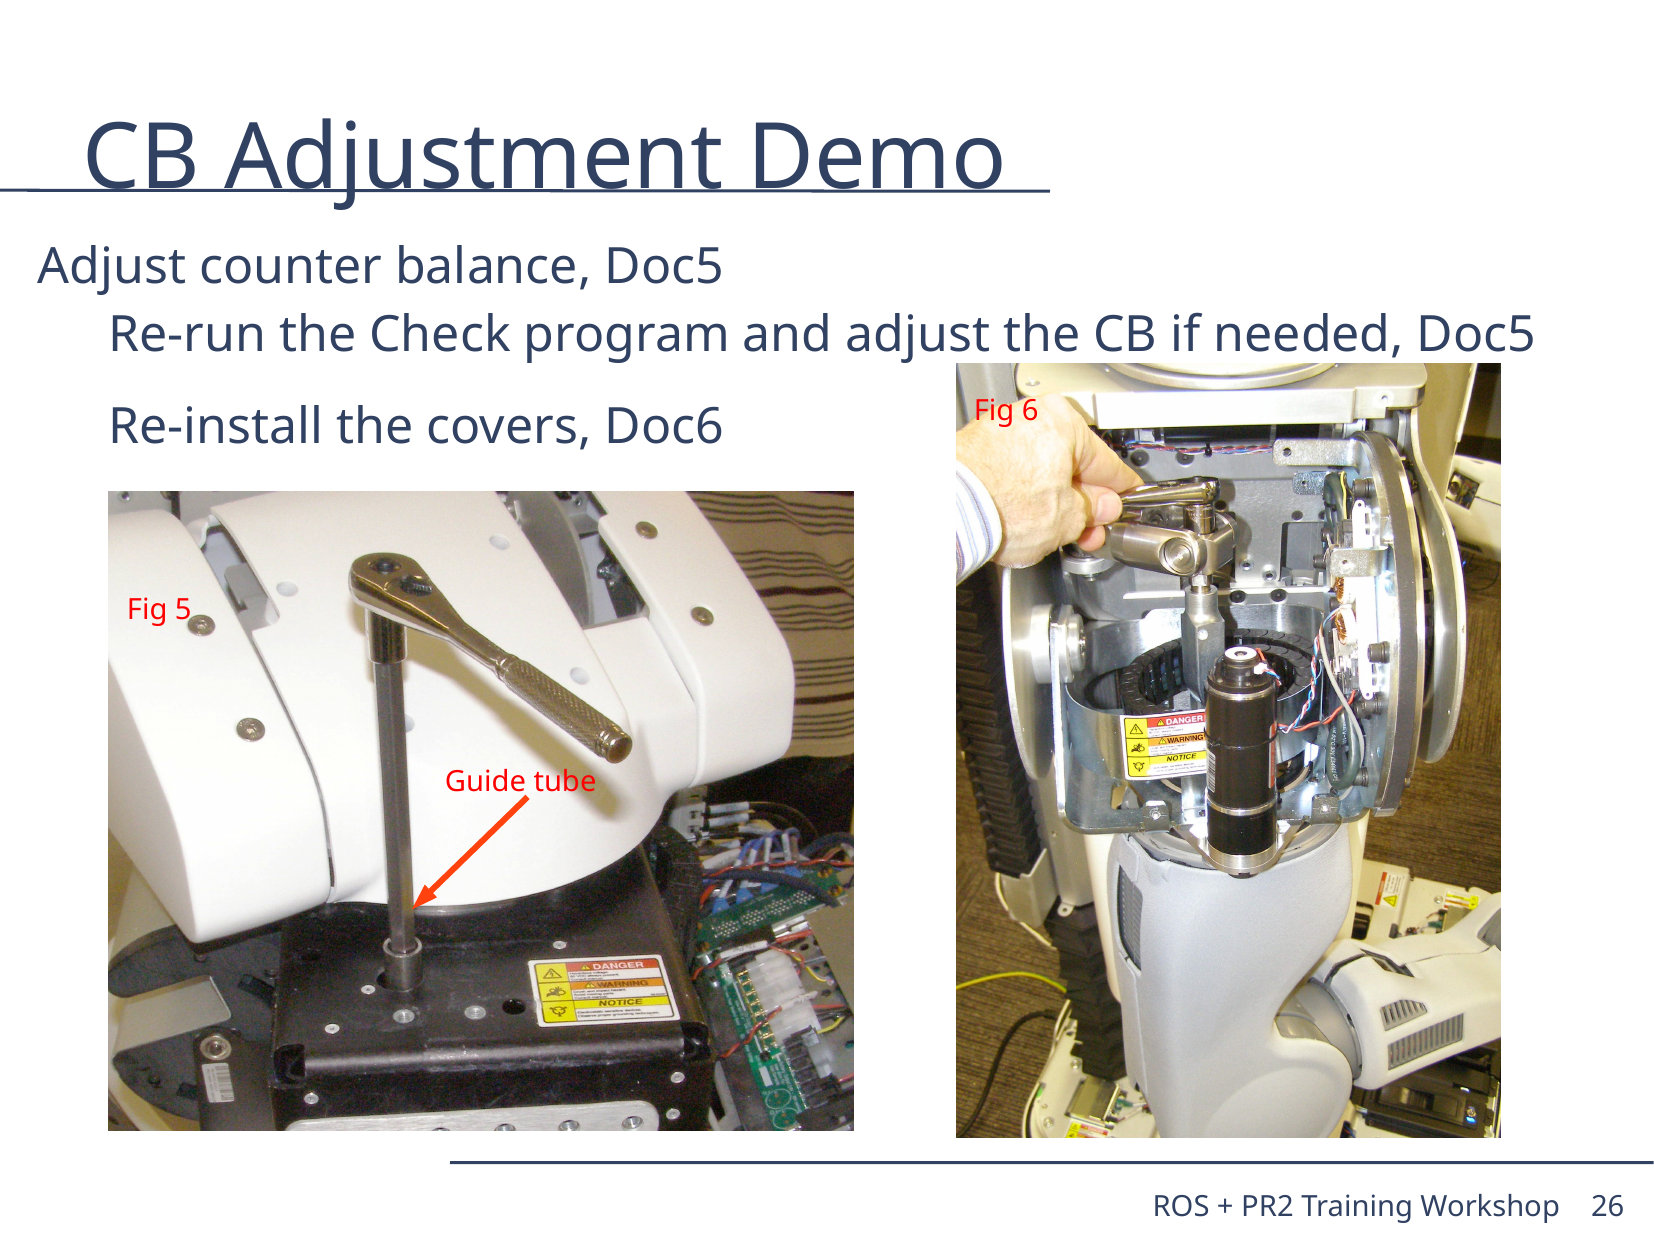

# CB Adjustment Demo
Adjust counter balance, Doc5
Re-run the Check program and adjust the CB if needed, Doc5
Re-install the covers, Doc6
Fig 6
Fig 5
Guide tube